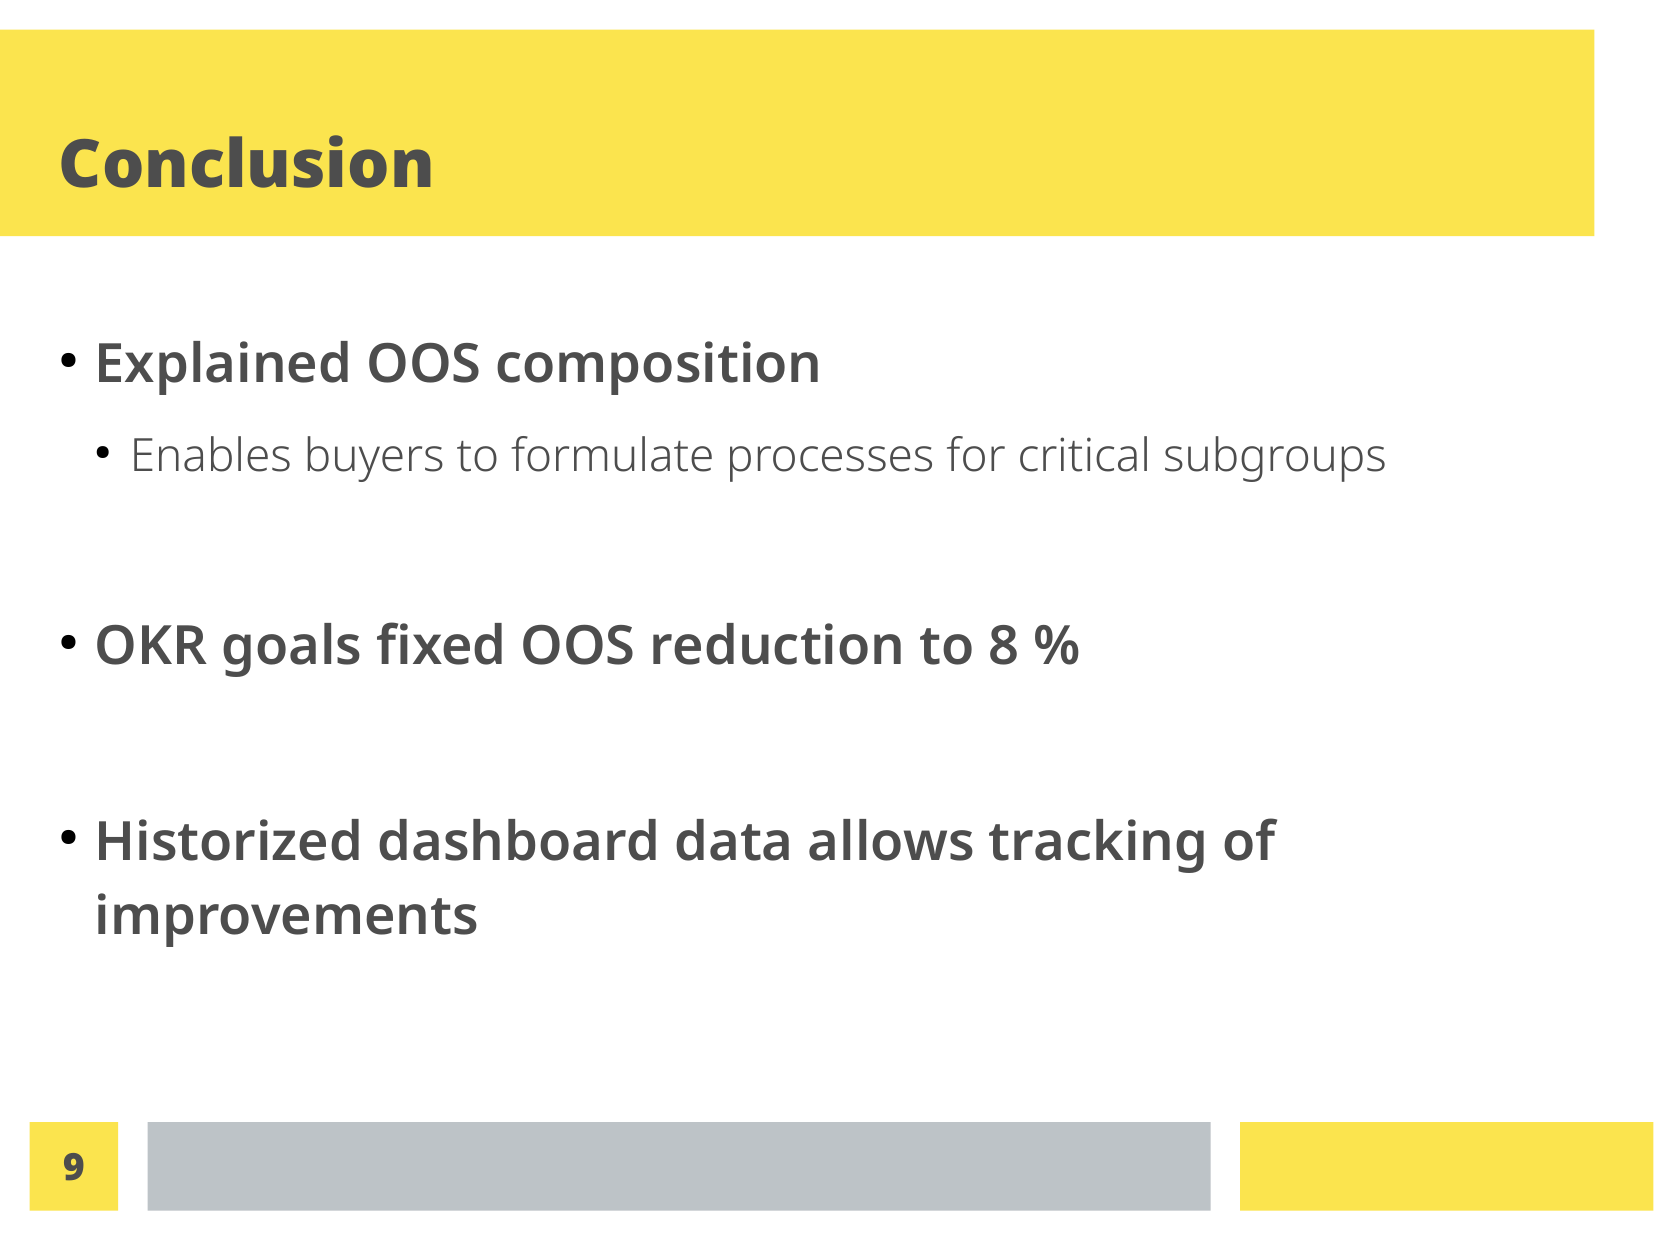

# Conclusion
Explained OOS composition
Enables buyers to formulate processes for critical subgroups
OKR goals fixed OOS reduction to 8 %
Historized dashboard data allows tracking of improvements
9